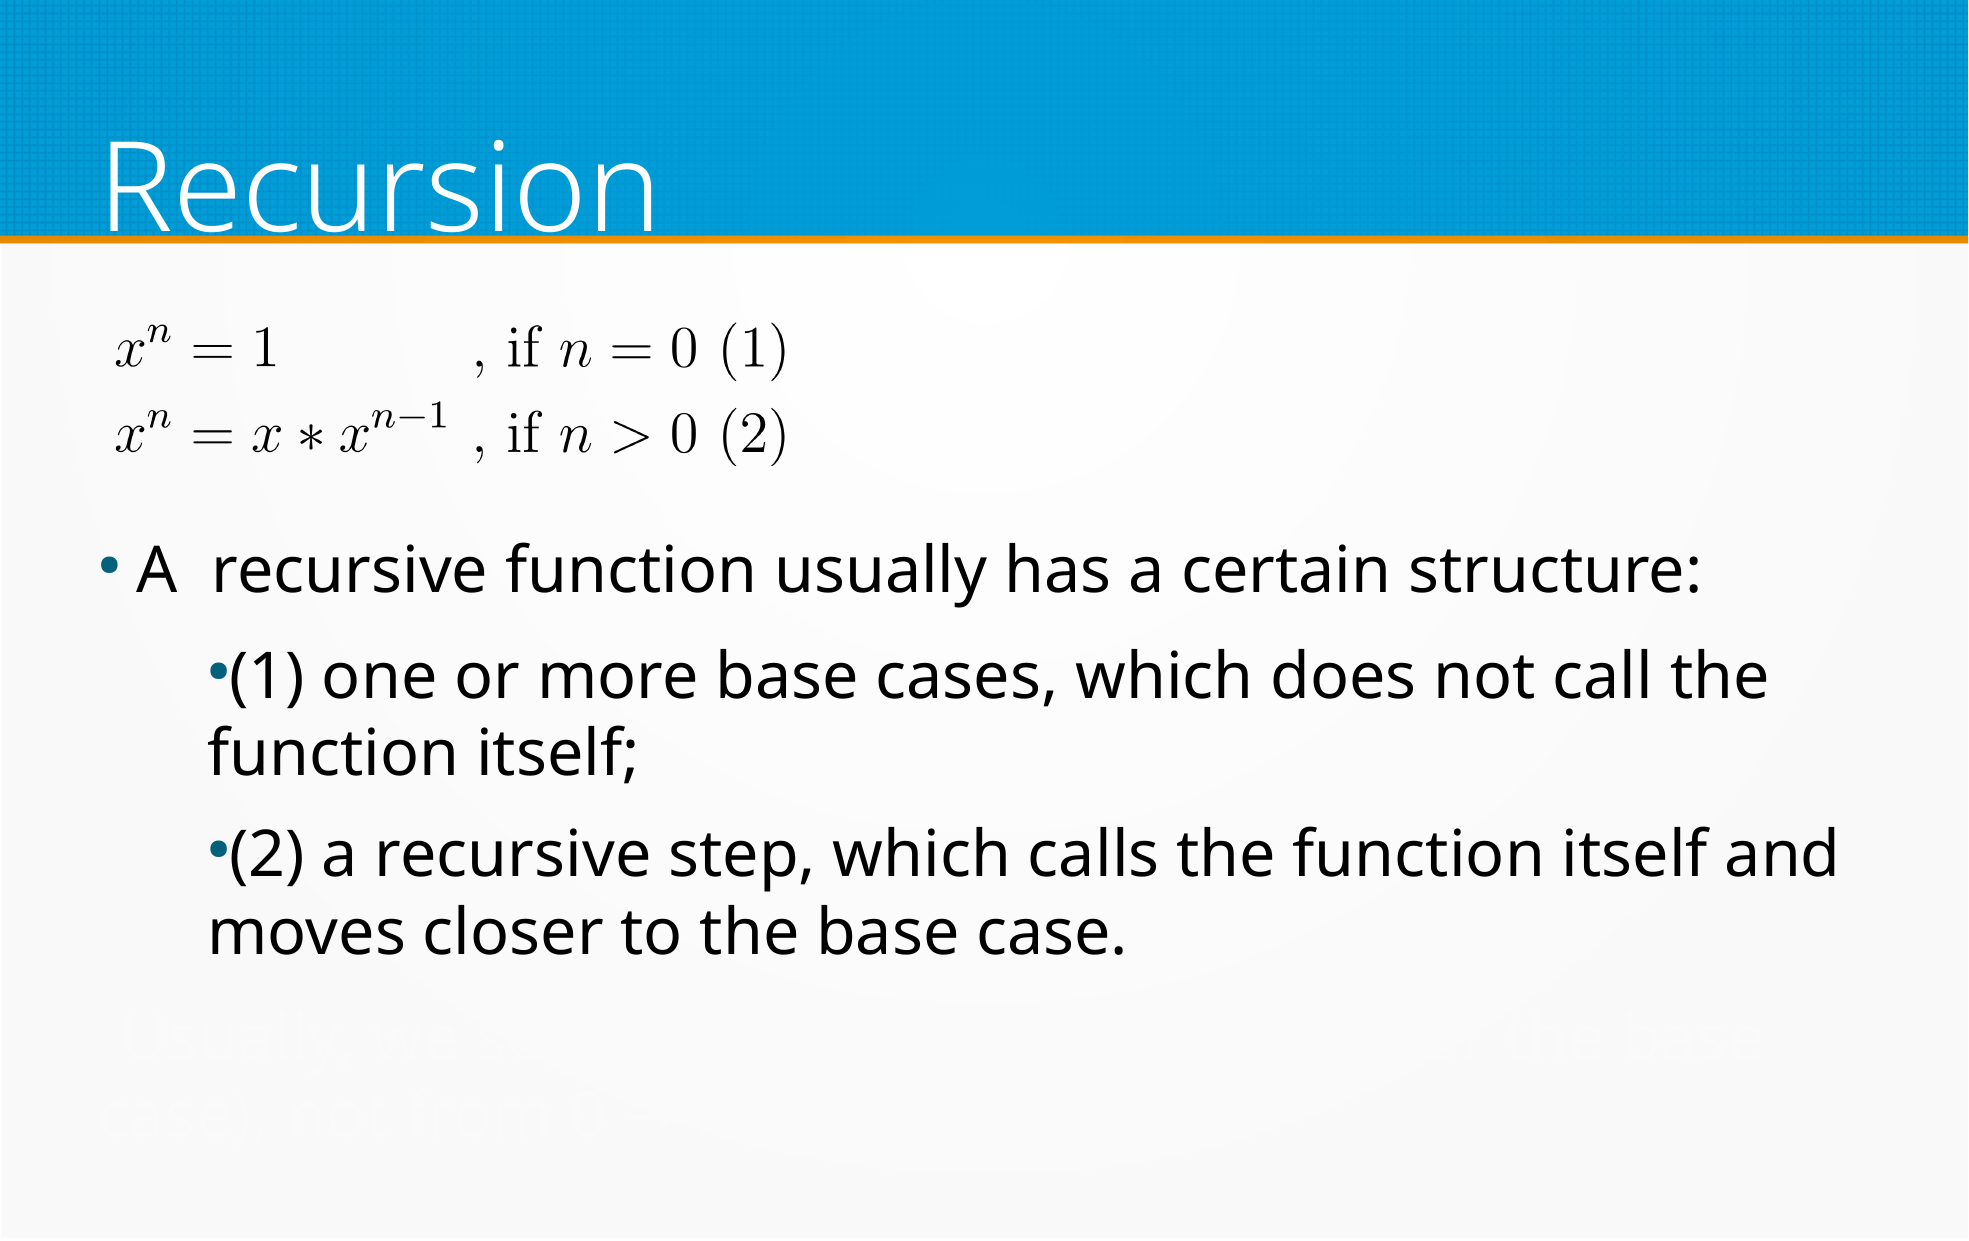

# Recursion
 A recursive function usually has a certain structure:
(1) one or more base cases, which does not call the function itself;
(2) a recursive step, which calls the function itself and moves closer to the base case.
Usually, we solve the problem from n → 0 (or the base case), not from 0 → n